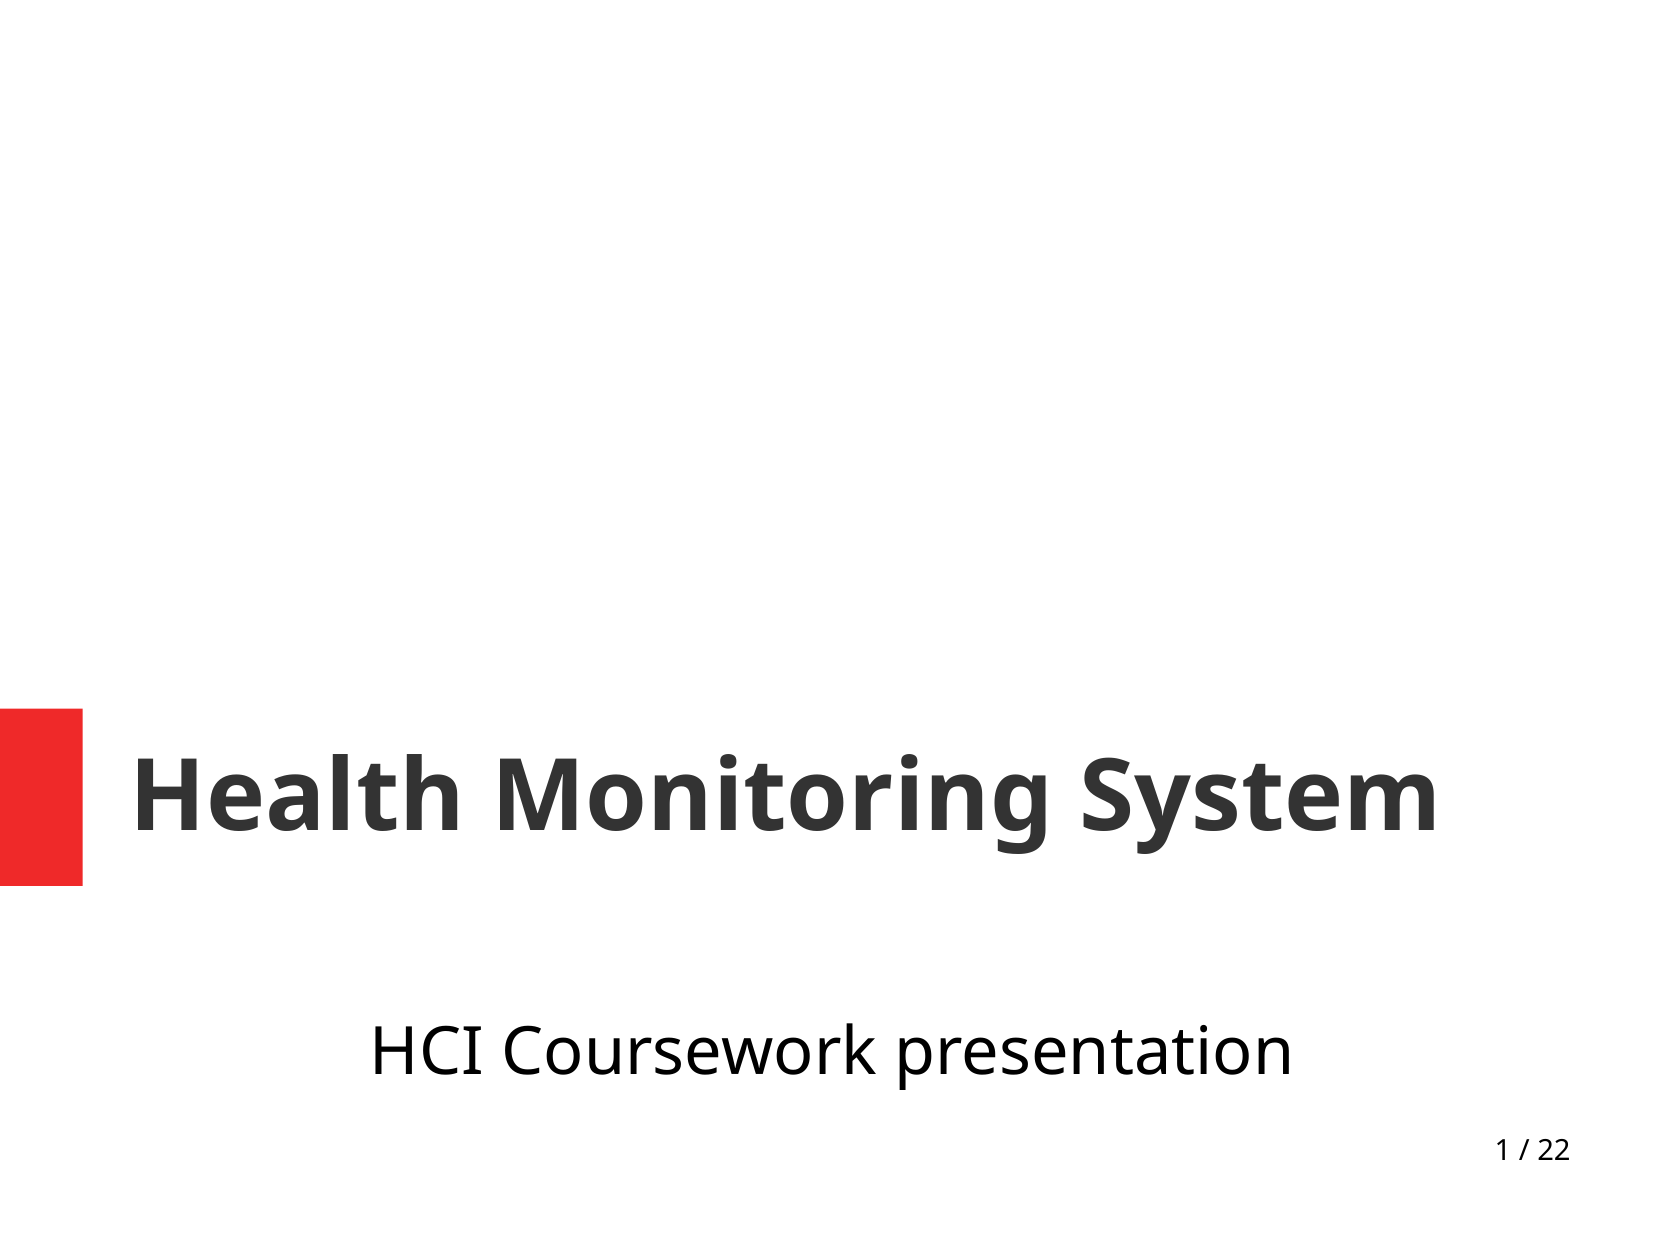

# Health Monitoring System
HCI Coursework presentation
1